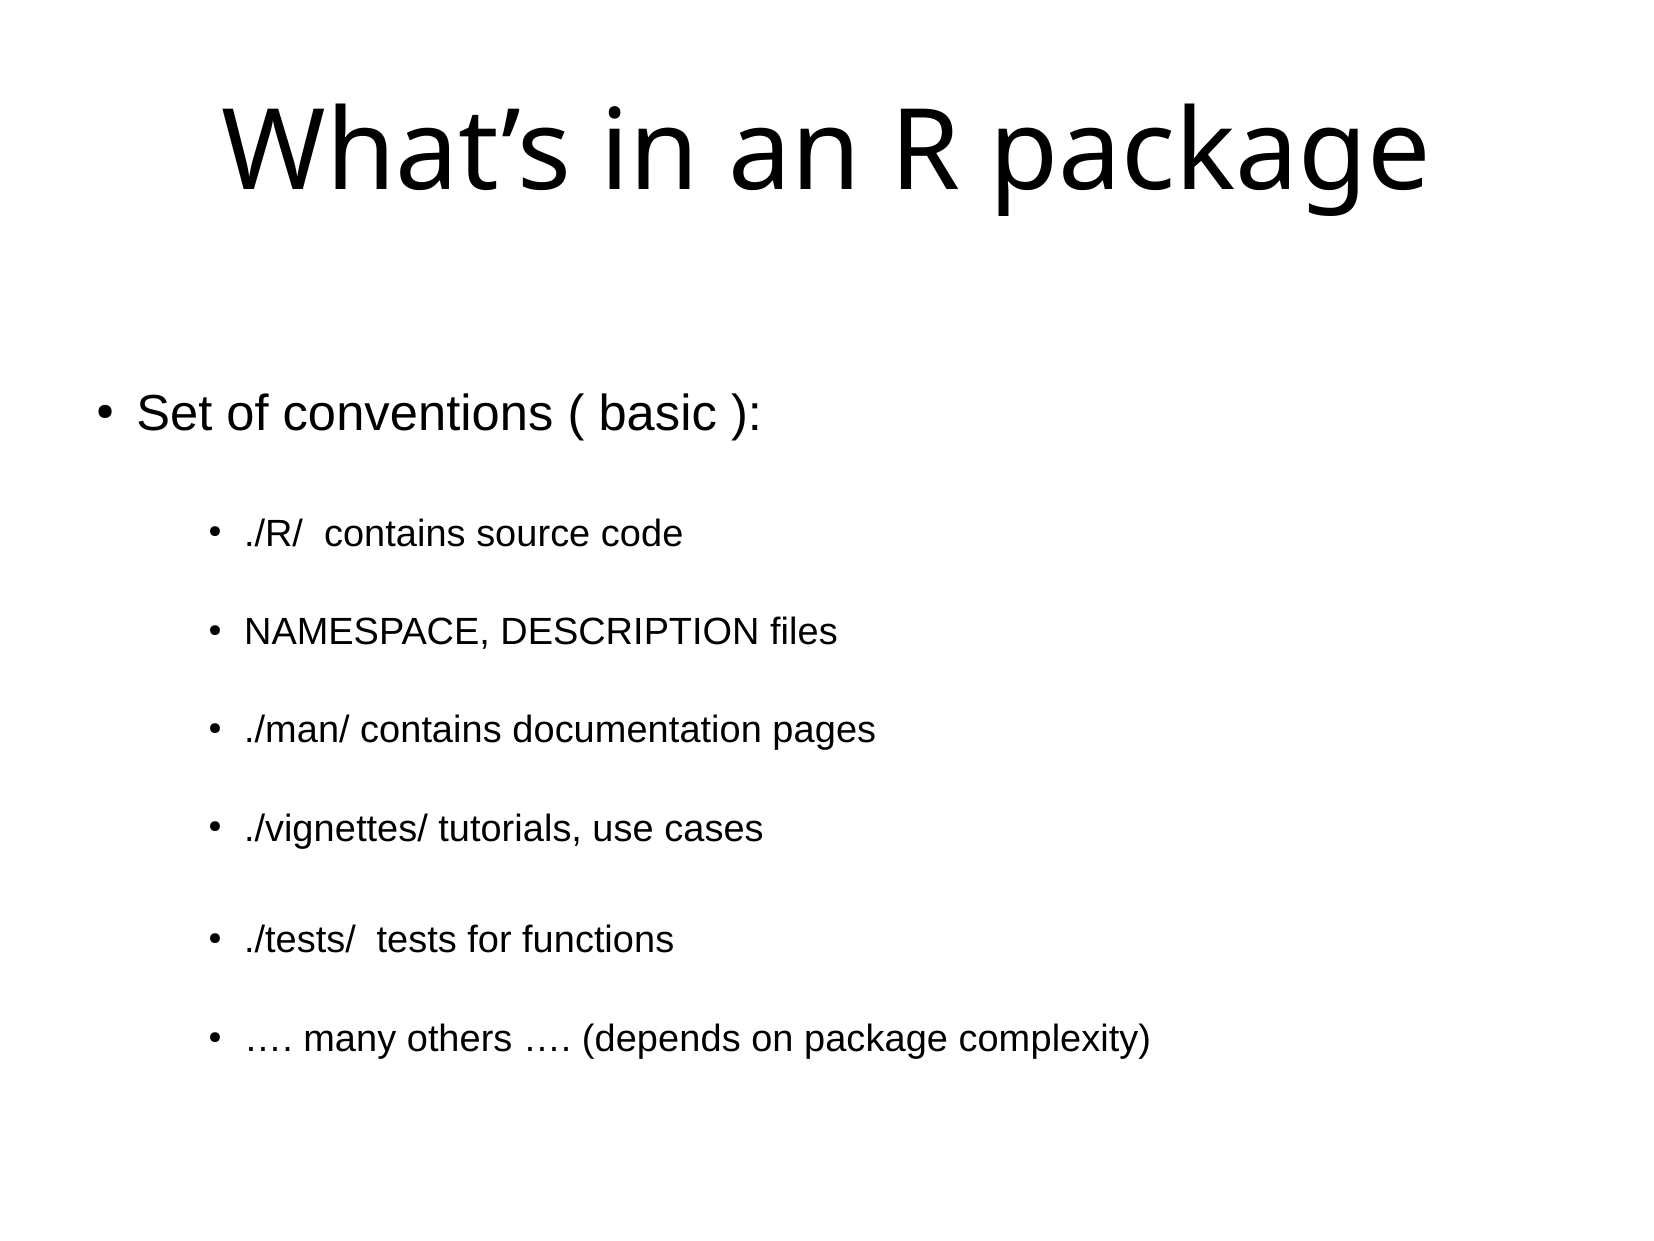

# What’s in an R package
Set of conventions ( basic ):
./R/ contains source code
NAMESPACE, DESCRIPTION files
./man/ contains documentation pages
./vignettes/ tutorials, use cases
./tests/ tests for functions
…. many others …. (depends on package complexity)